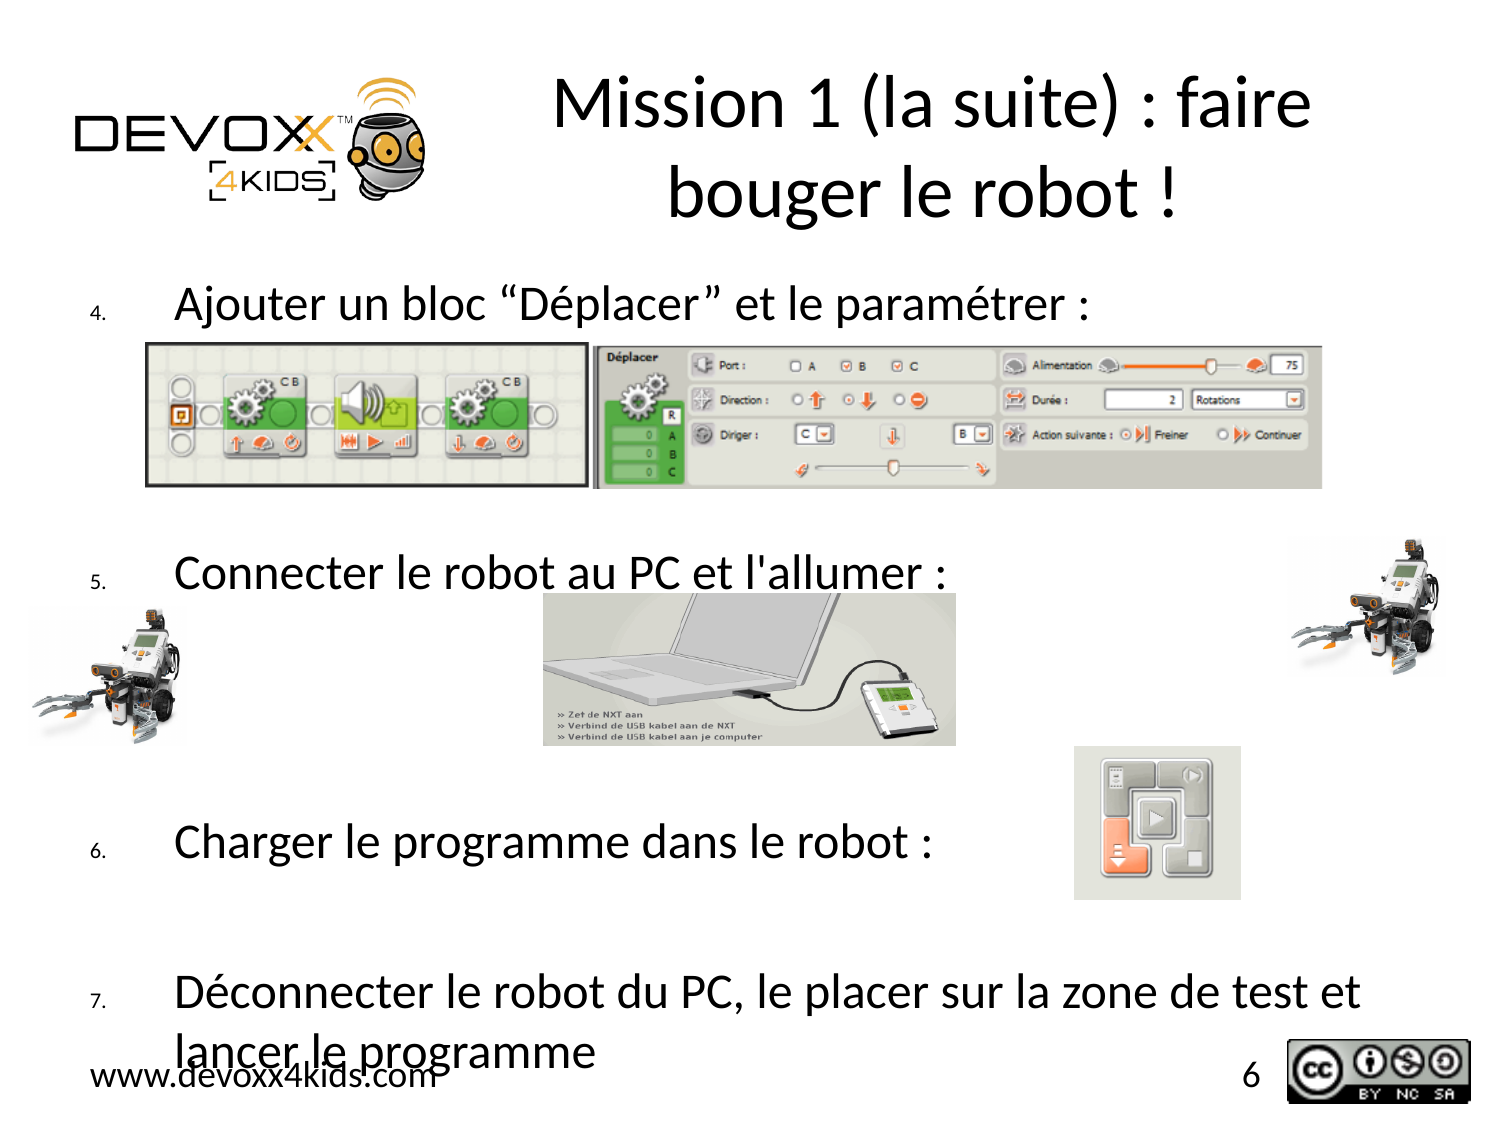

# Mission 1 (la suite) : faire bouger le robot !
Ajouter un bloc “Déplacer” et le paramétrer :
Connecter le robot au PC et l'allumer :
Charger le programme dans le robot :
Déconnecter le robot du PC, le placer sur la zone de test et lancer le programme